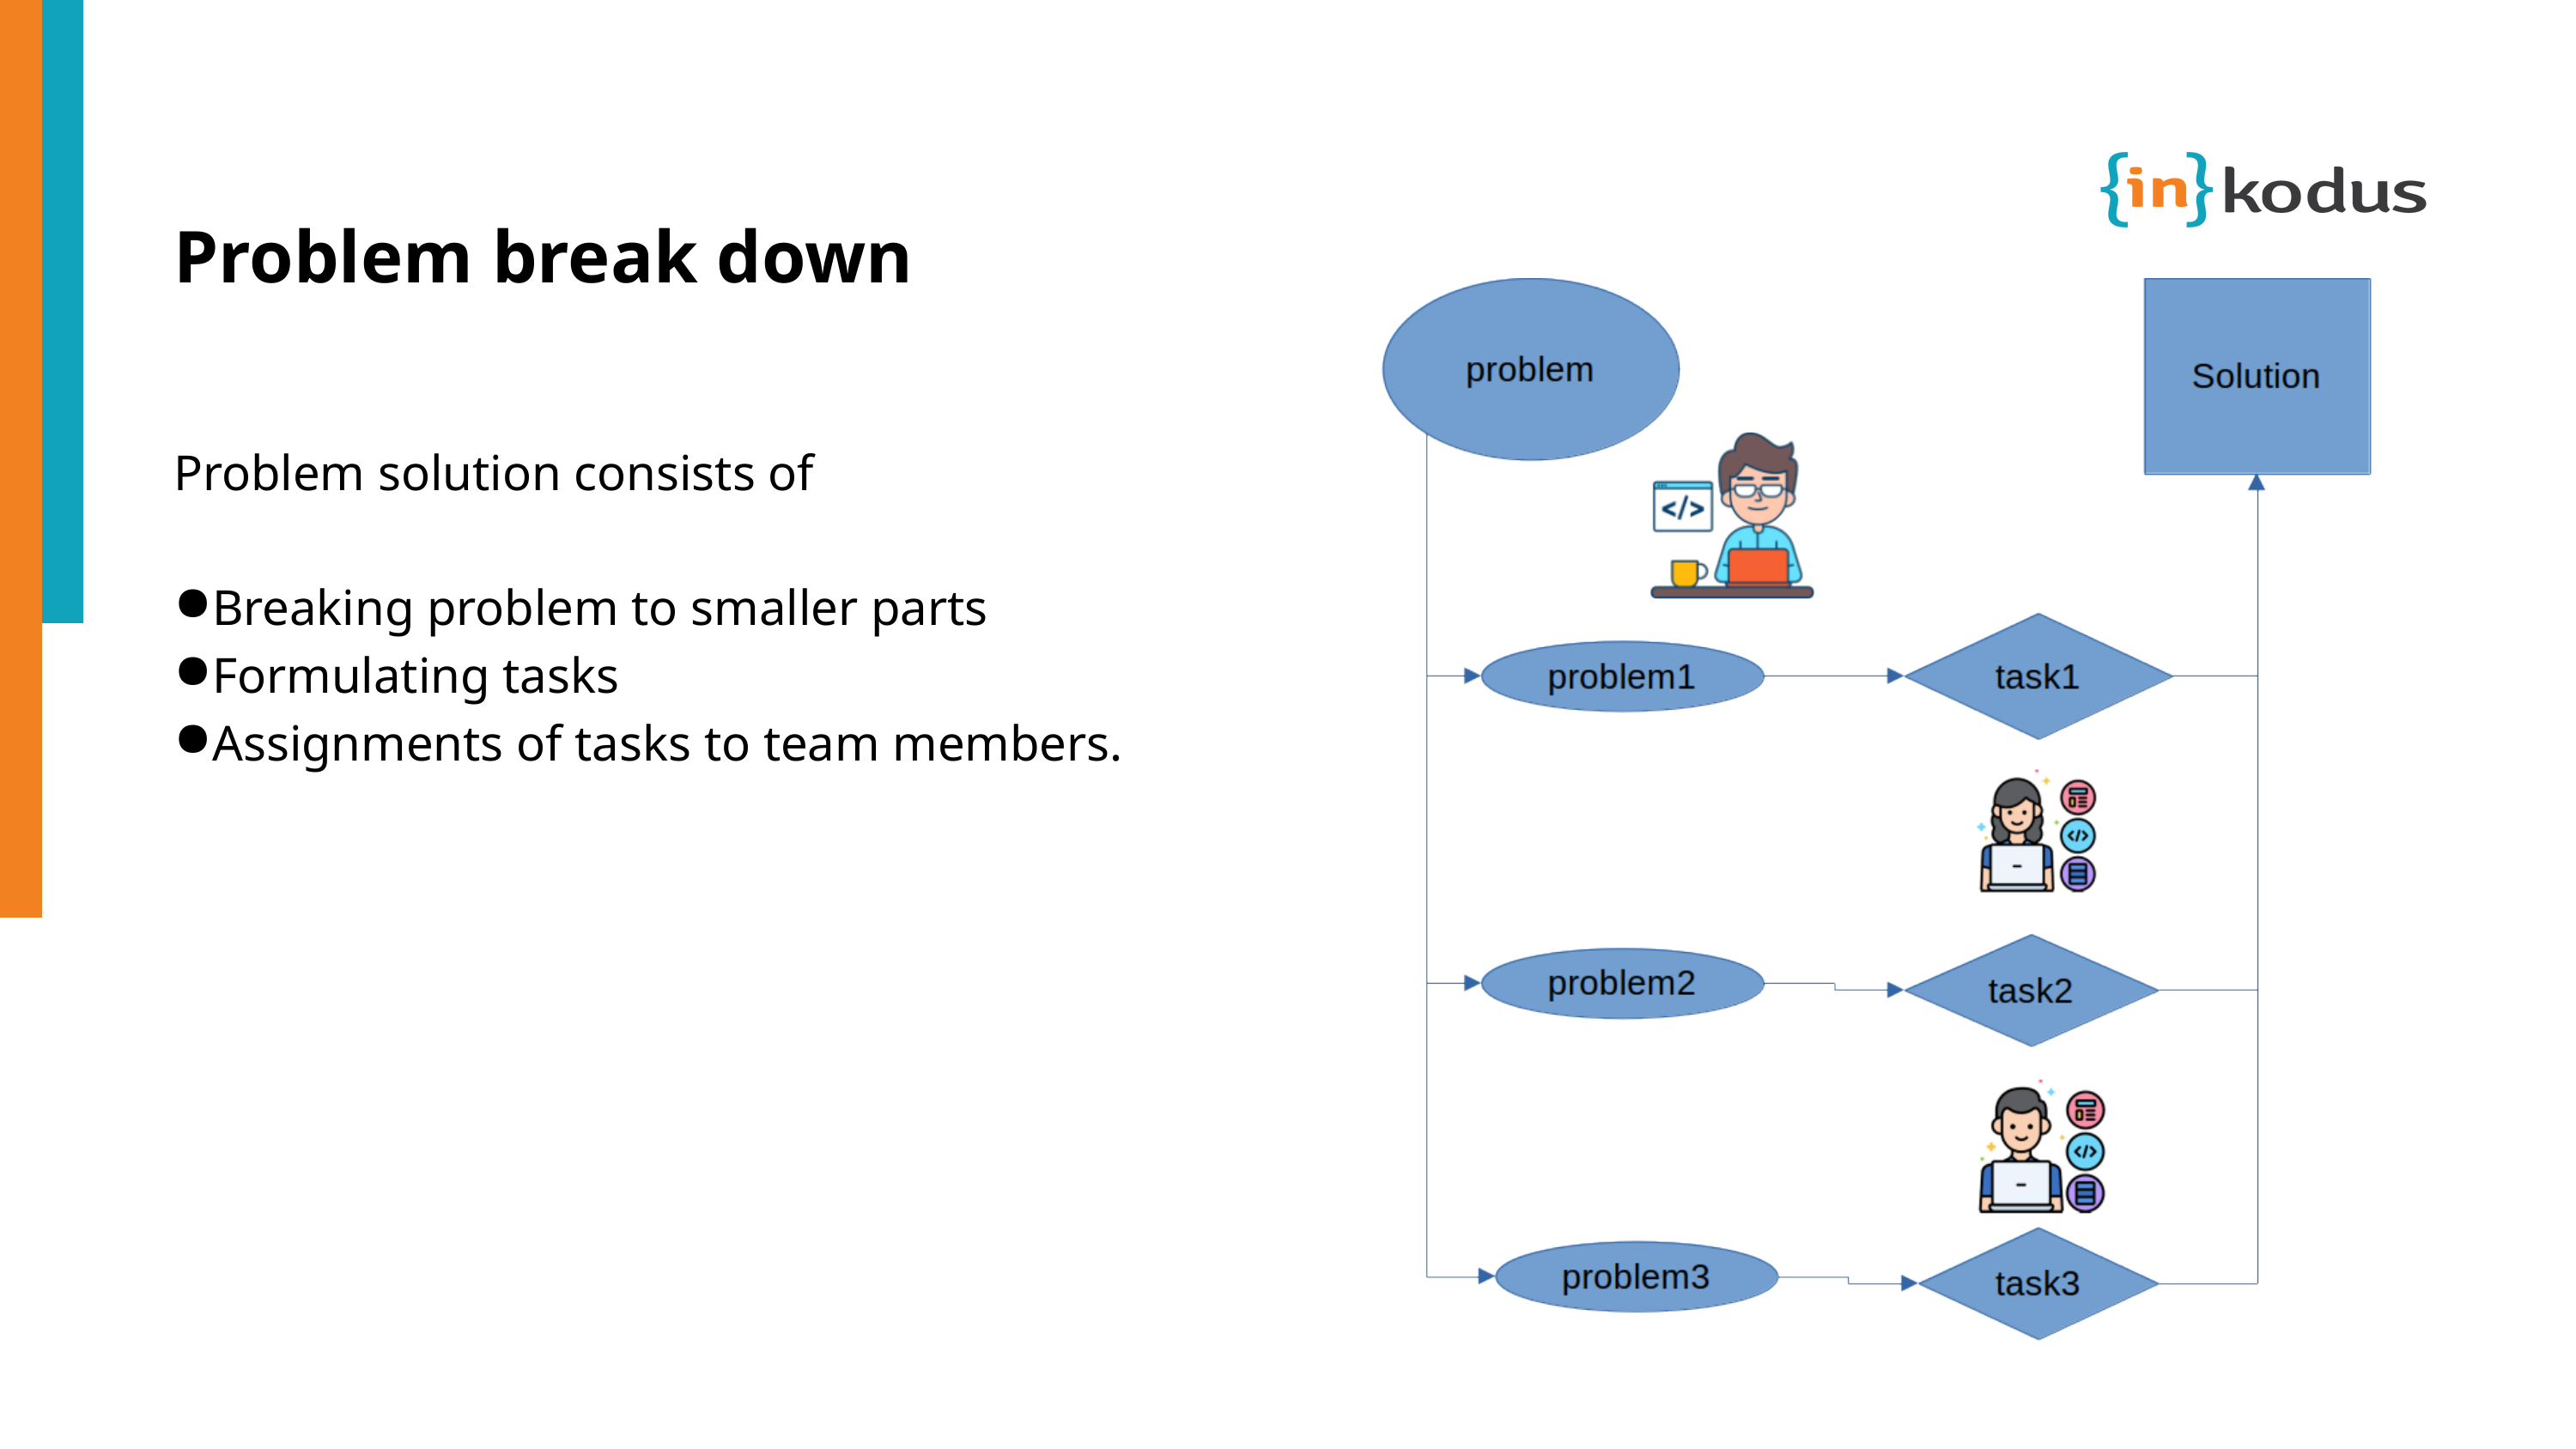

Problem break down
Problem solution consists of
Breaking problem to smaller parts
Formulating tasks
Assignments of tasks to team members.